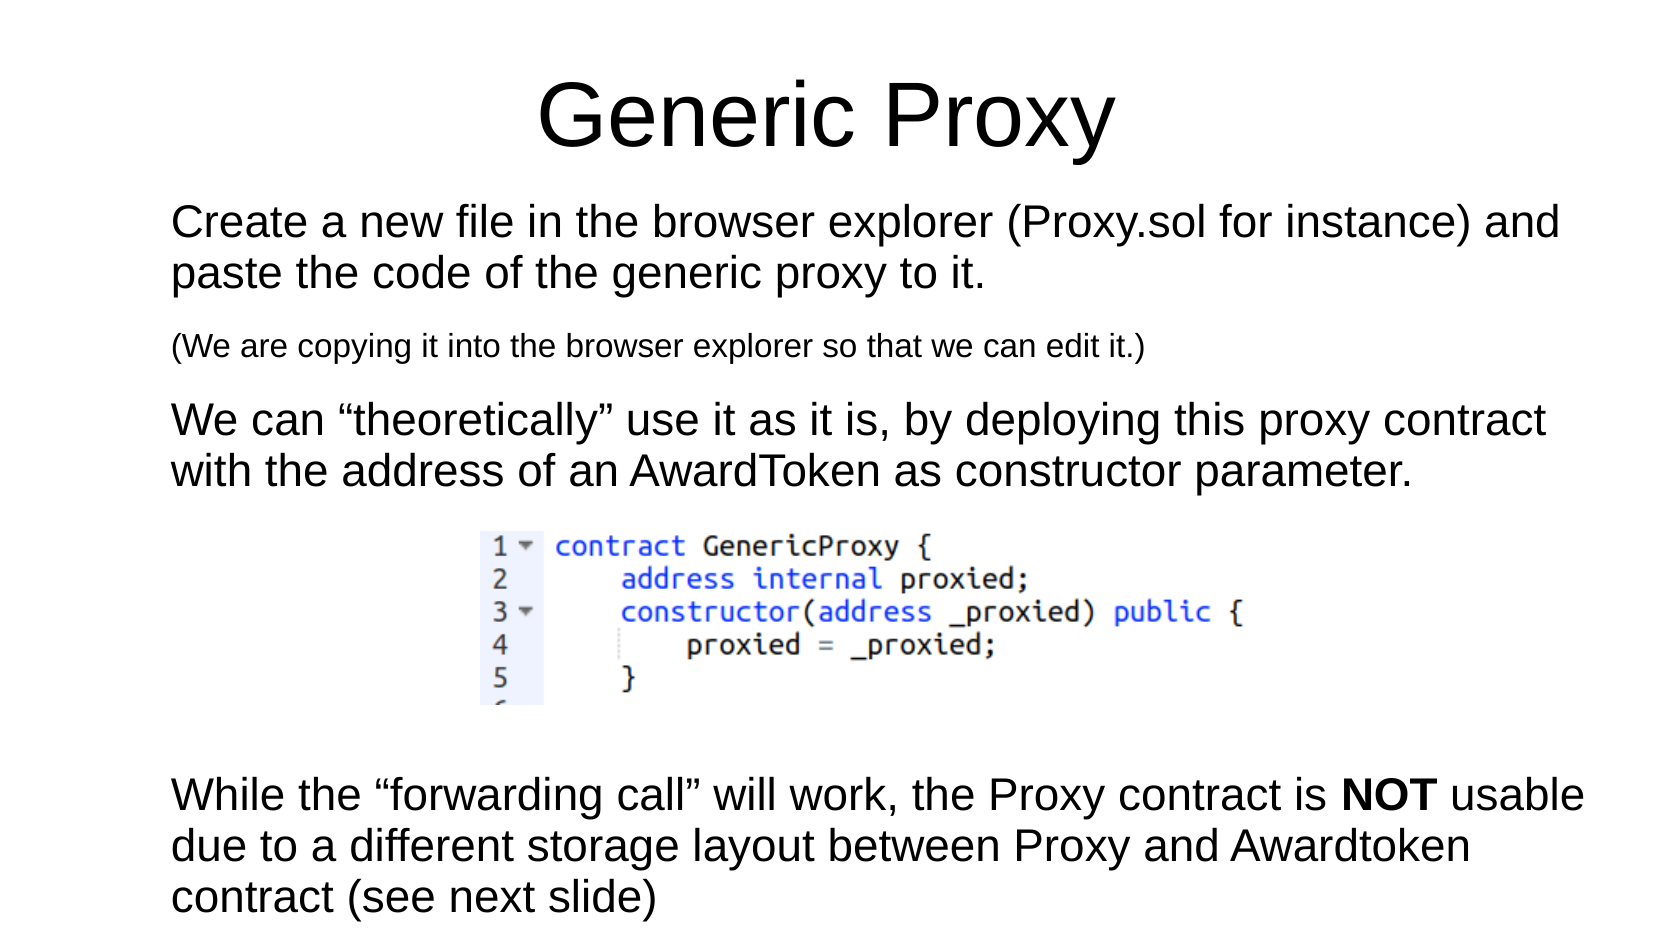

# Generic Proxy
Create a new file in the browser explorer (Proxy.sol for instance) and paste the code of the generic proxy to it.
(We are copying it into the browser explorer so that we can edit it.)
We can “theoretically” use it as it is, by deploying this proxy contract with the address of an AwardToken as constructor parameter.
While the “forwarding call” will work, the Proxy contract is NOT usable due to a different storage layout between Proxy and Awardtoken contract (see next slide)